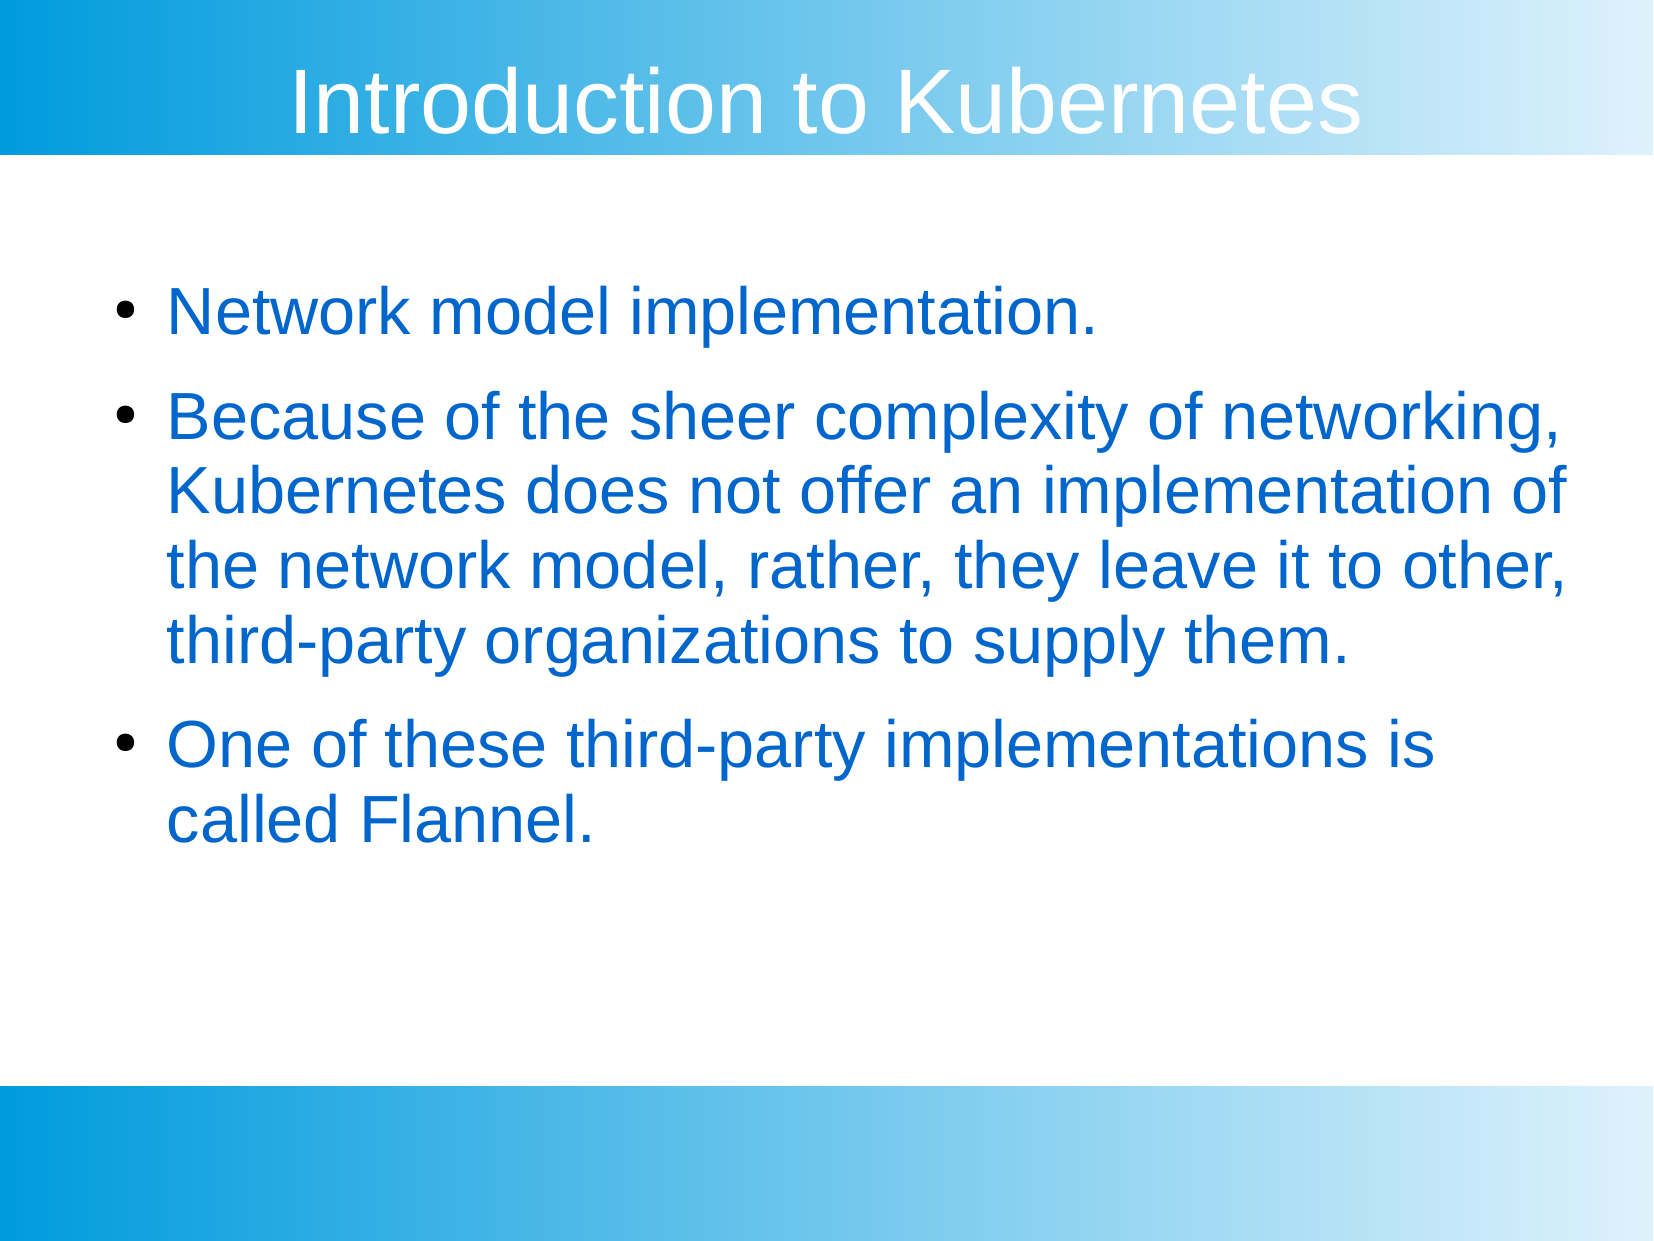

# Introduction to Kubernetes
Network model implementation.
Because of the sheer complexity of networking, Kubernetes does not offer an implementation of the network model, rather, they leave it to other, third-party organizations to supply them.
One of these third-party implementations is called Flannel.